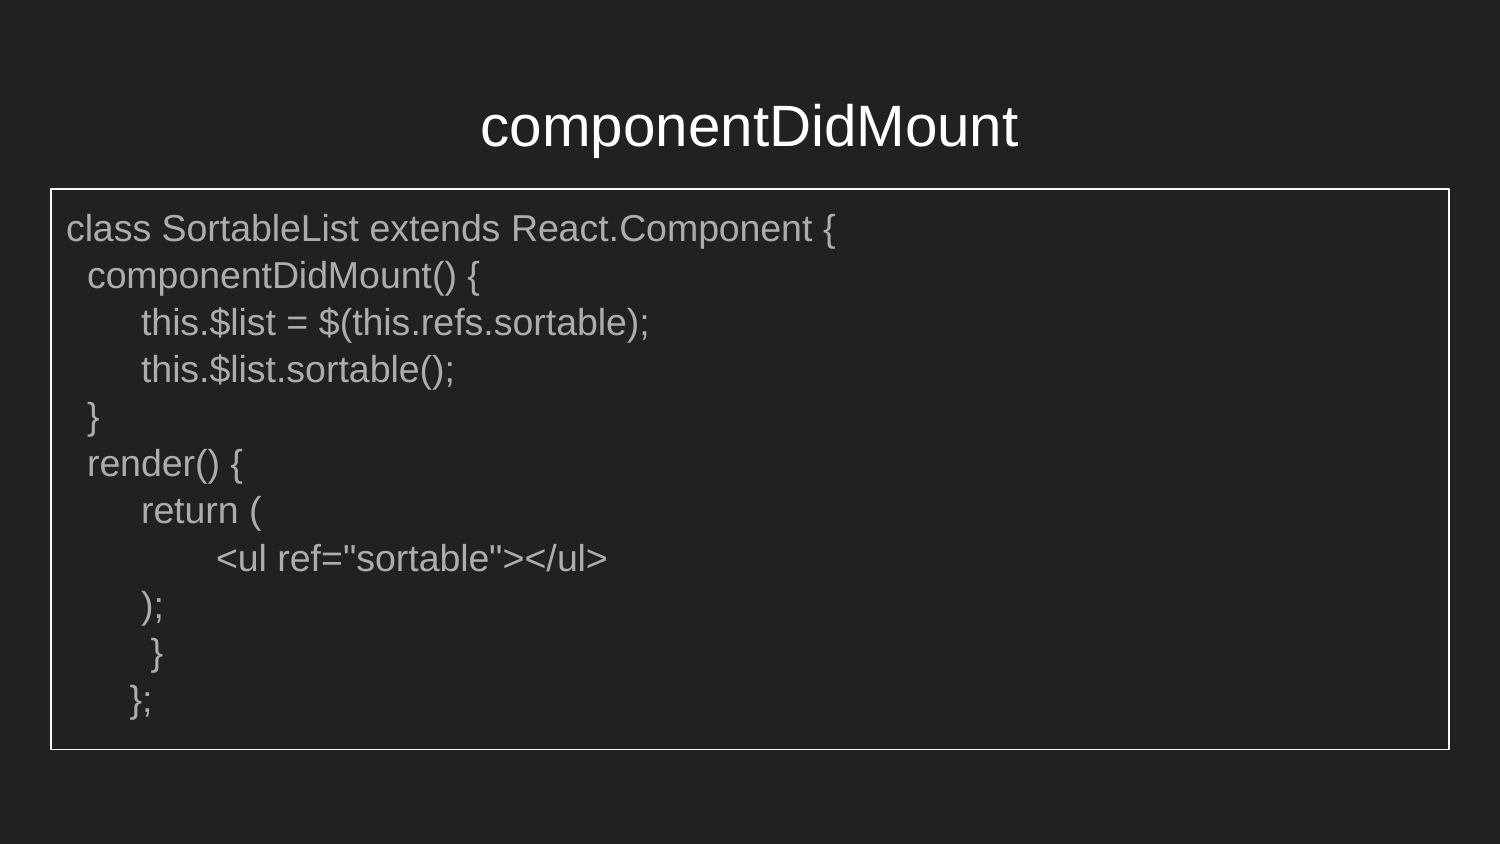

# componentDidMount
class SortableList extends React.Component {
 componentDidMount() {
	this.$list = $(this.refs.sortable);
	this.$list.sortable();
 }
 render() {
	return (
 	<ul ref="sortable"></ul>
	);
 }
};